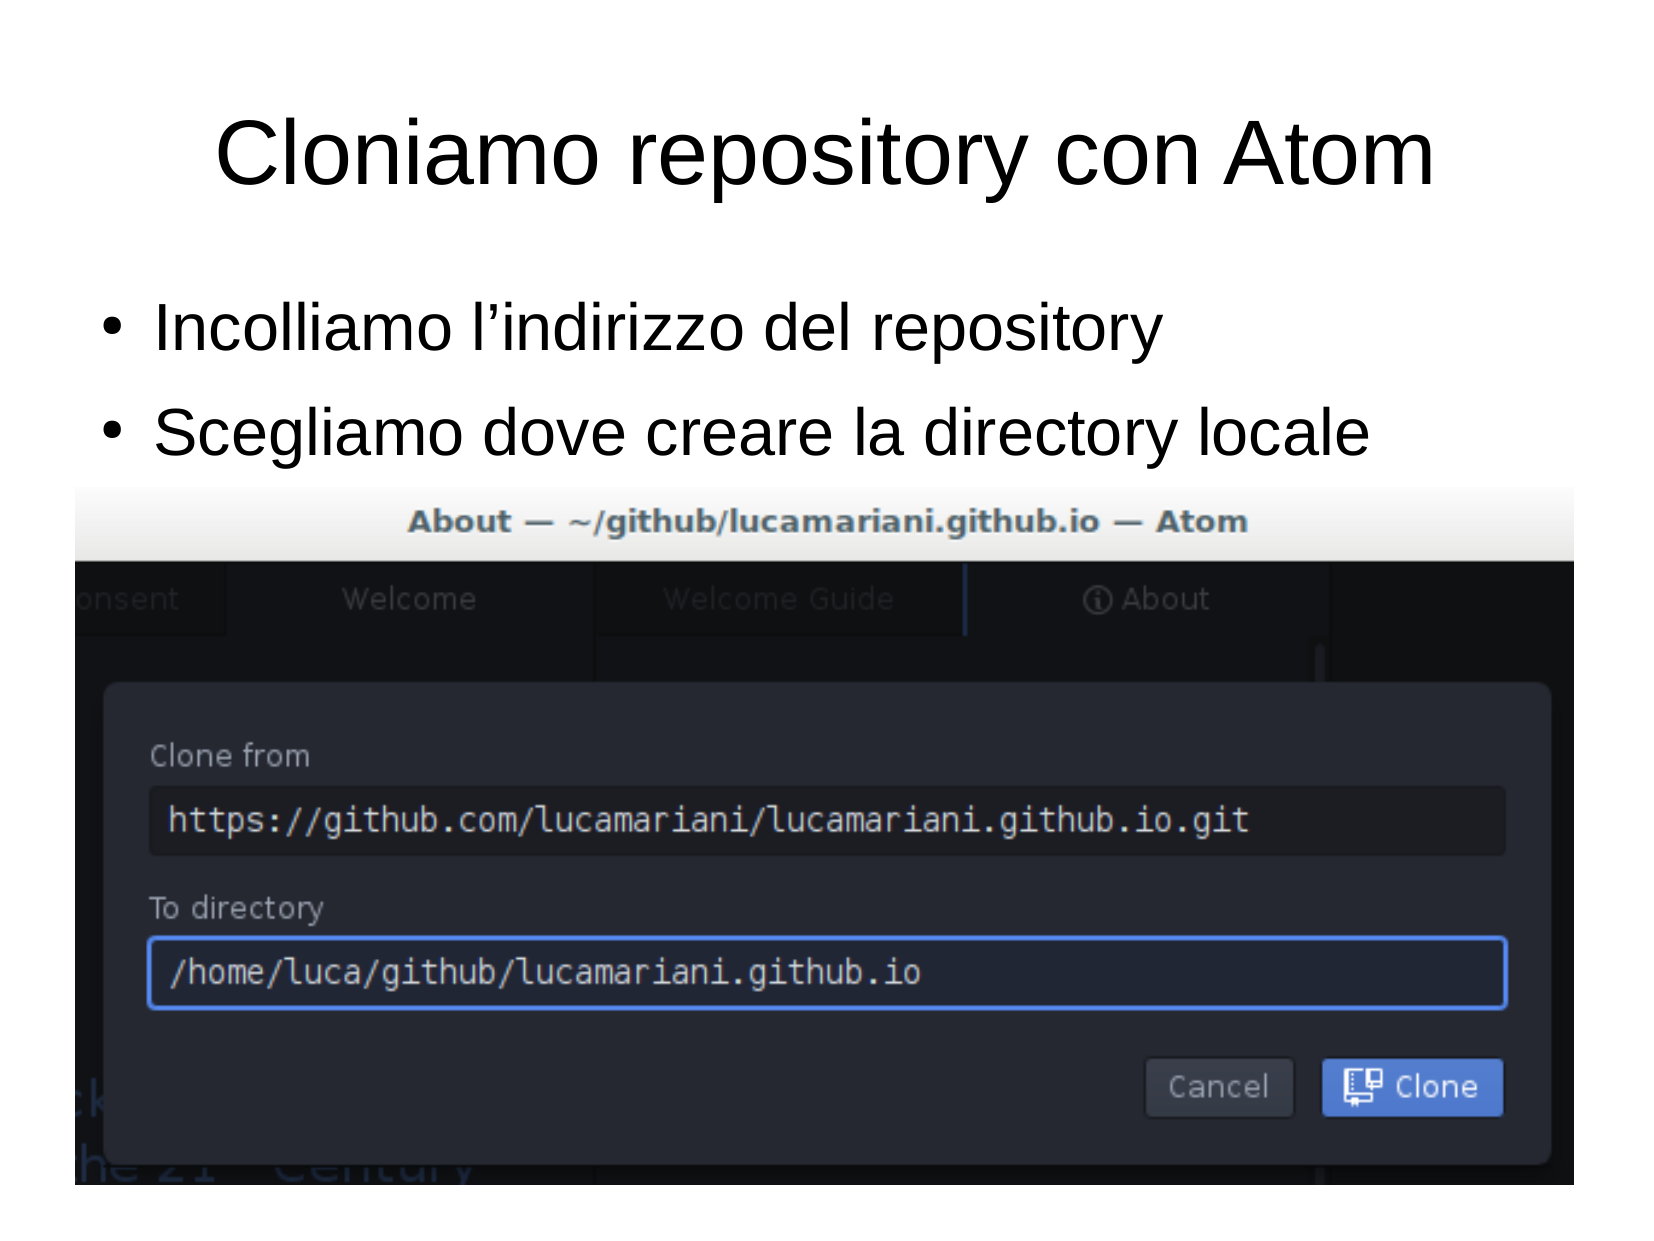

# Cloniamo repository con Atom
Incolliamo l’indirizzo del repository
Scegliamo dove creare la directory locale